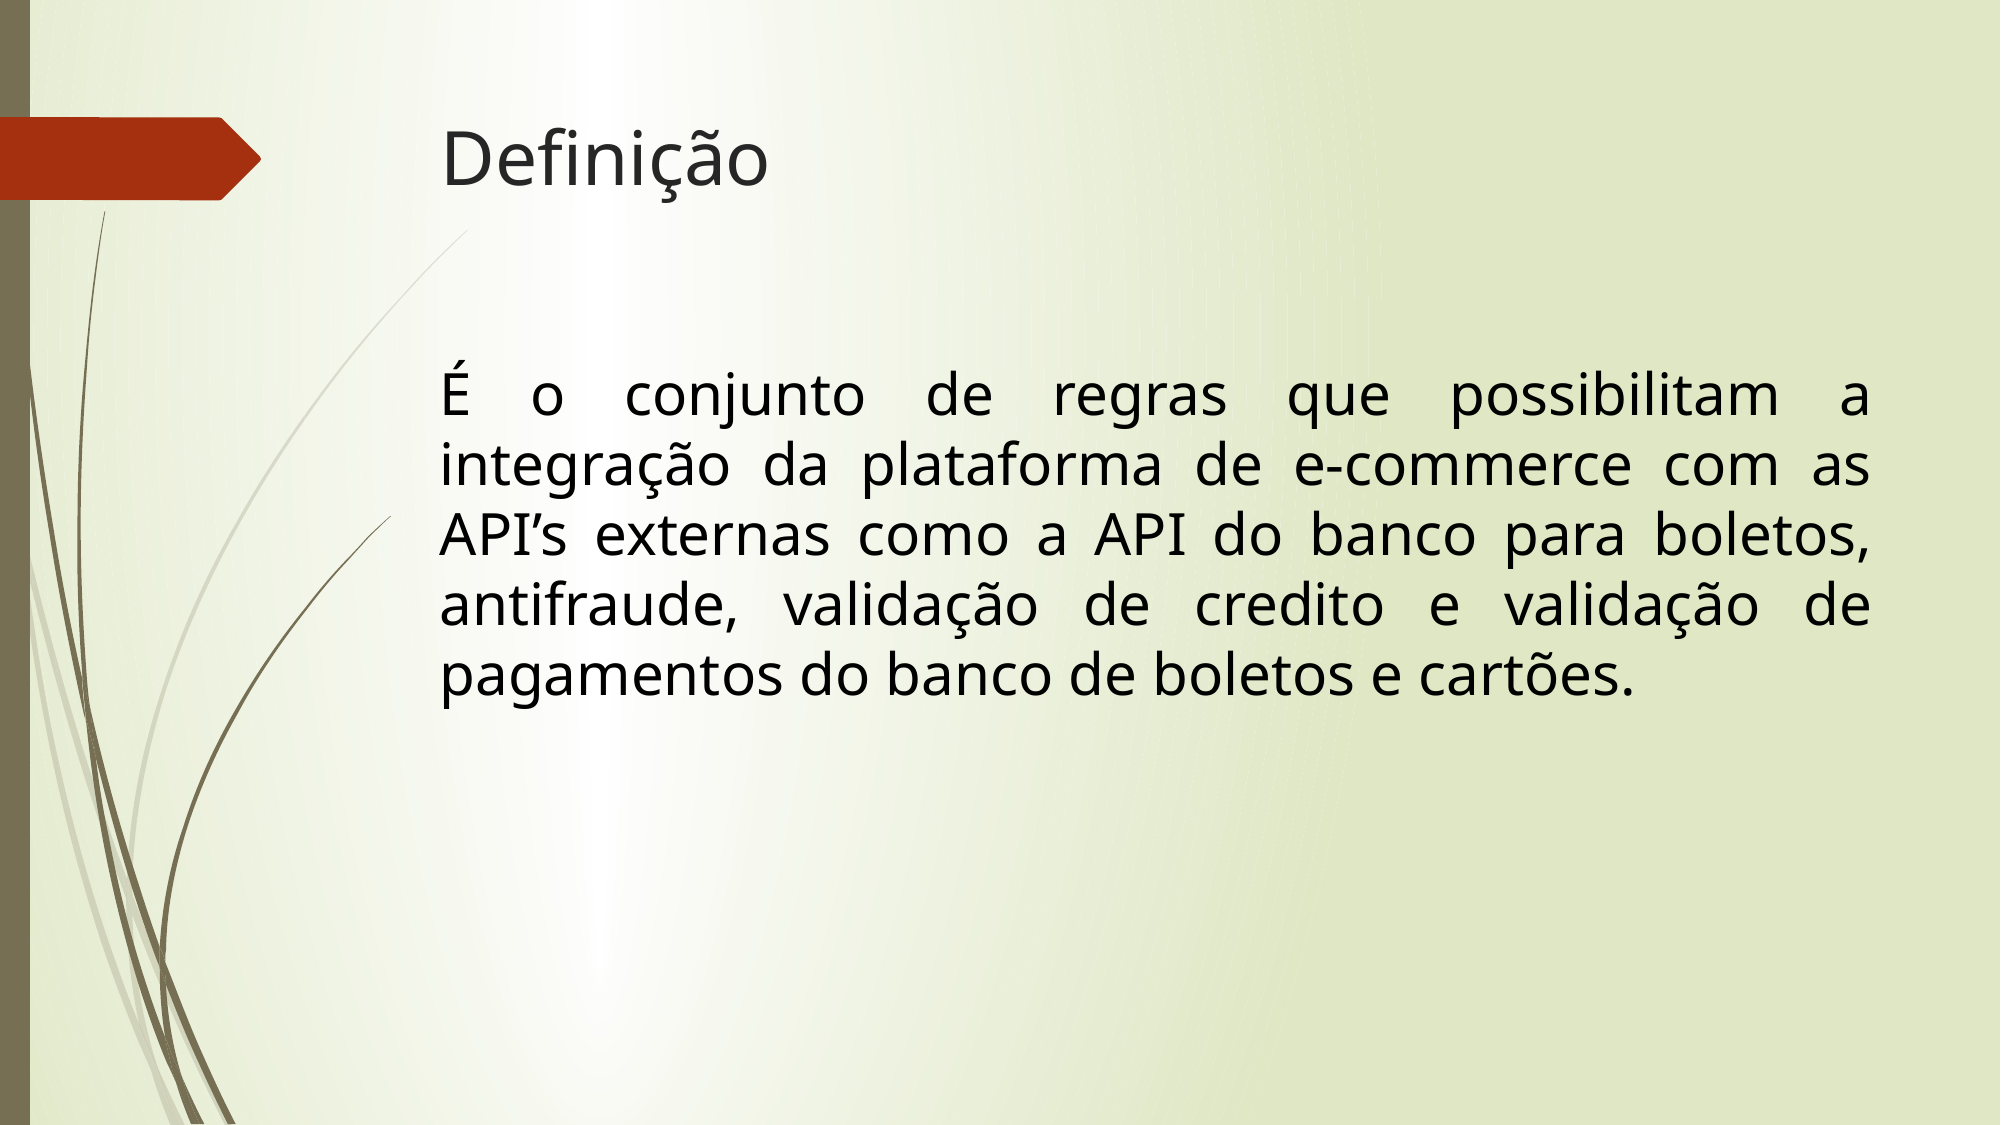

# Definição
É o conjunto de regras que possibilitam a integração da plataforma de e-commerce com as API’s externas como a API do banco para boletos, antifraude, validação de credito e validação de pagamentos do banco de boletos e cartões.